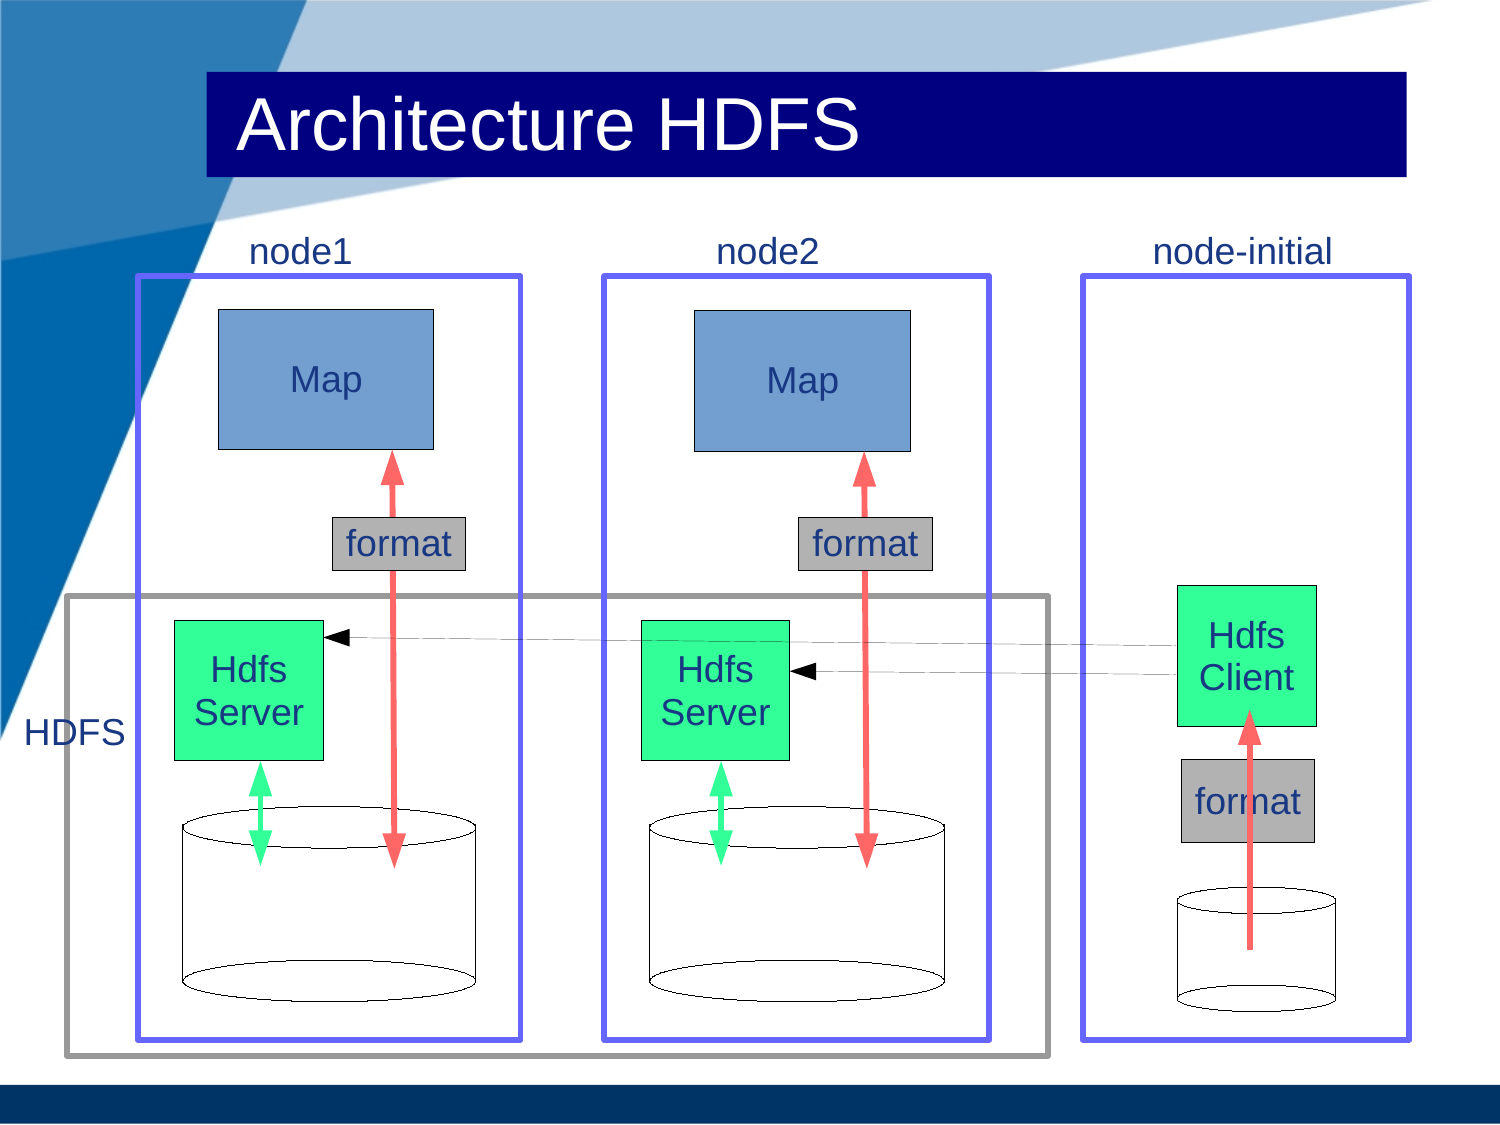

# Architecture HDFS
node1
node2
node-initial
Map
Map
format
format
Hdfs
Client
Hdfs
Server
Hdfs
Server
HDFS
format